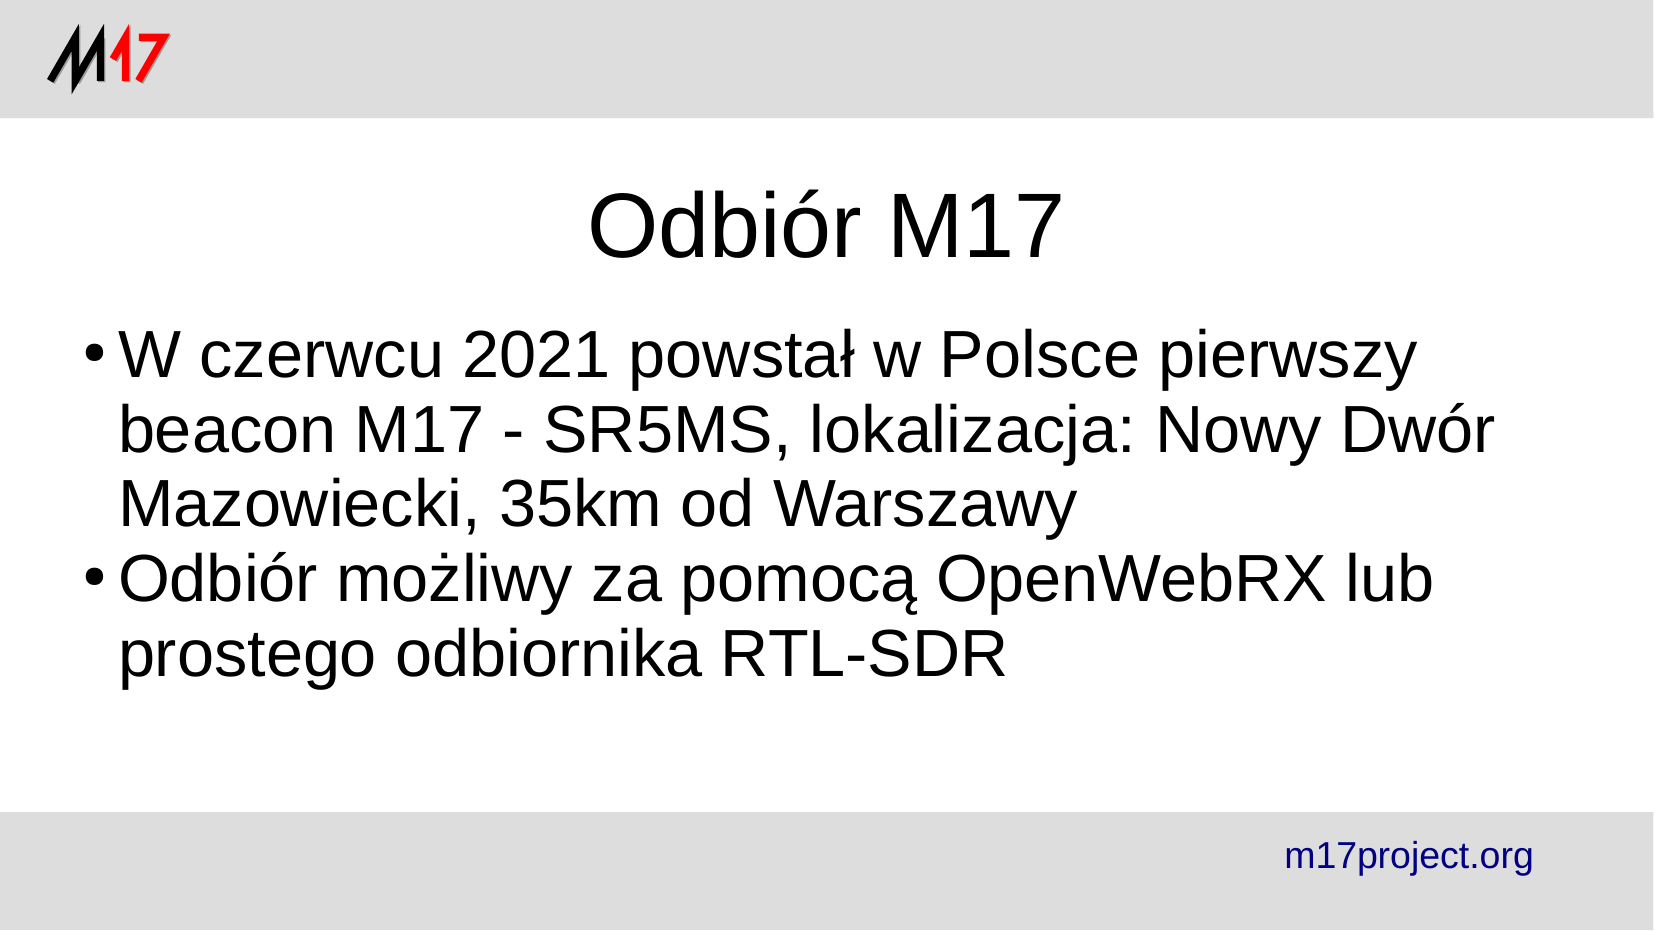

# Odbiór M17
W czerwcu 2021 powstał w Polsce pierwszy beacon M17 - SR5MS, lokalizacja: Nowy Dwór Mazowiecki, 35km od Warszawy
Odbiór możliwy za pomocą OpenWebRX lub prostego odbiornika RTL-SDR
m17project.org